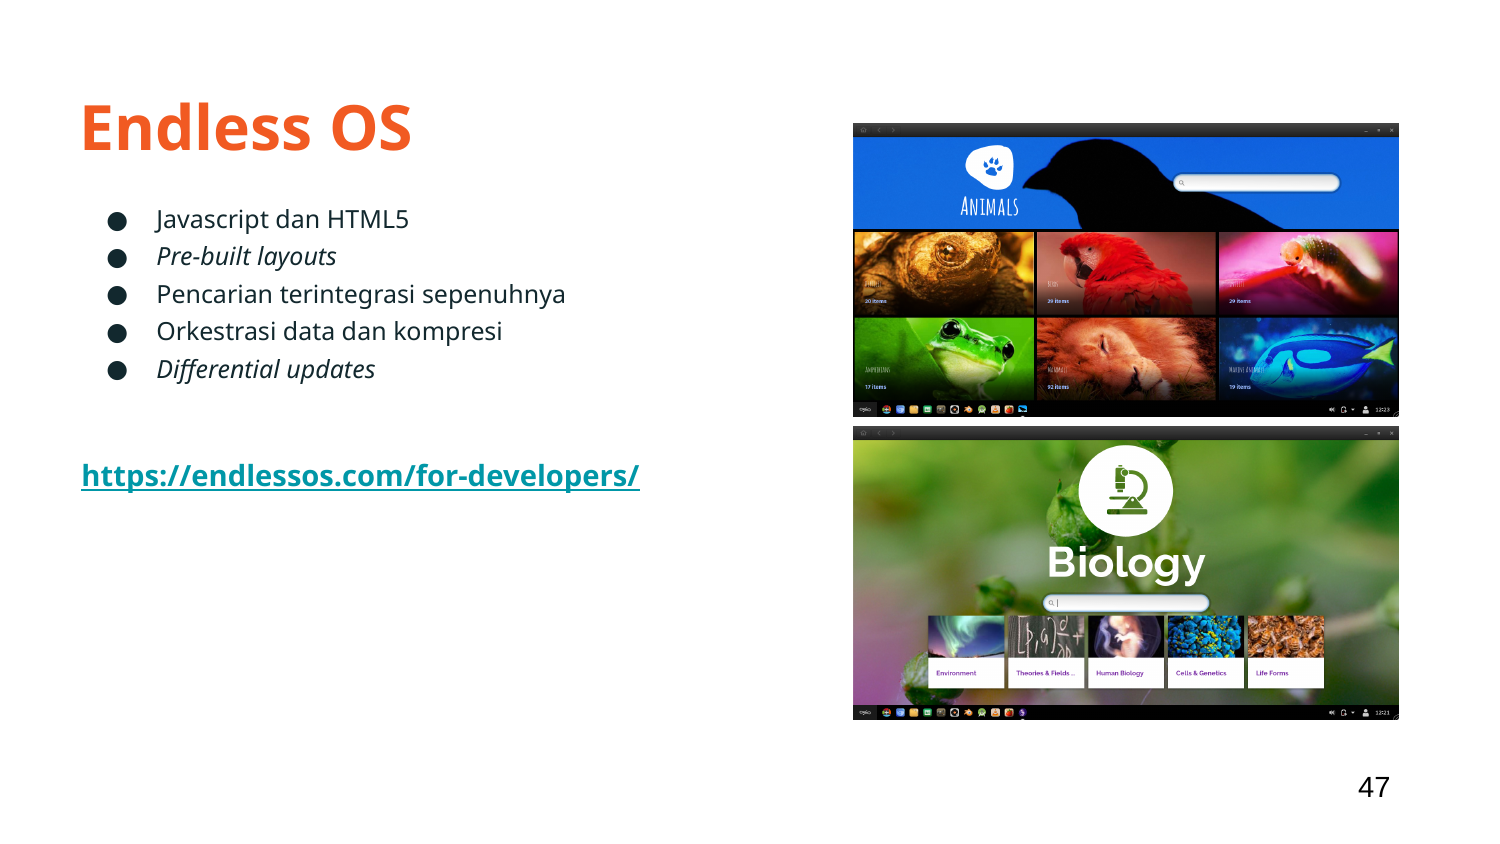

# Endless OS
Javascript dan HTML5
Pre-built layouts
Pencarian terintegrasi sepenuhnya
Orkestrasi data dan kompresi
Differential updates
https://endlessos.com/for-developers/